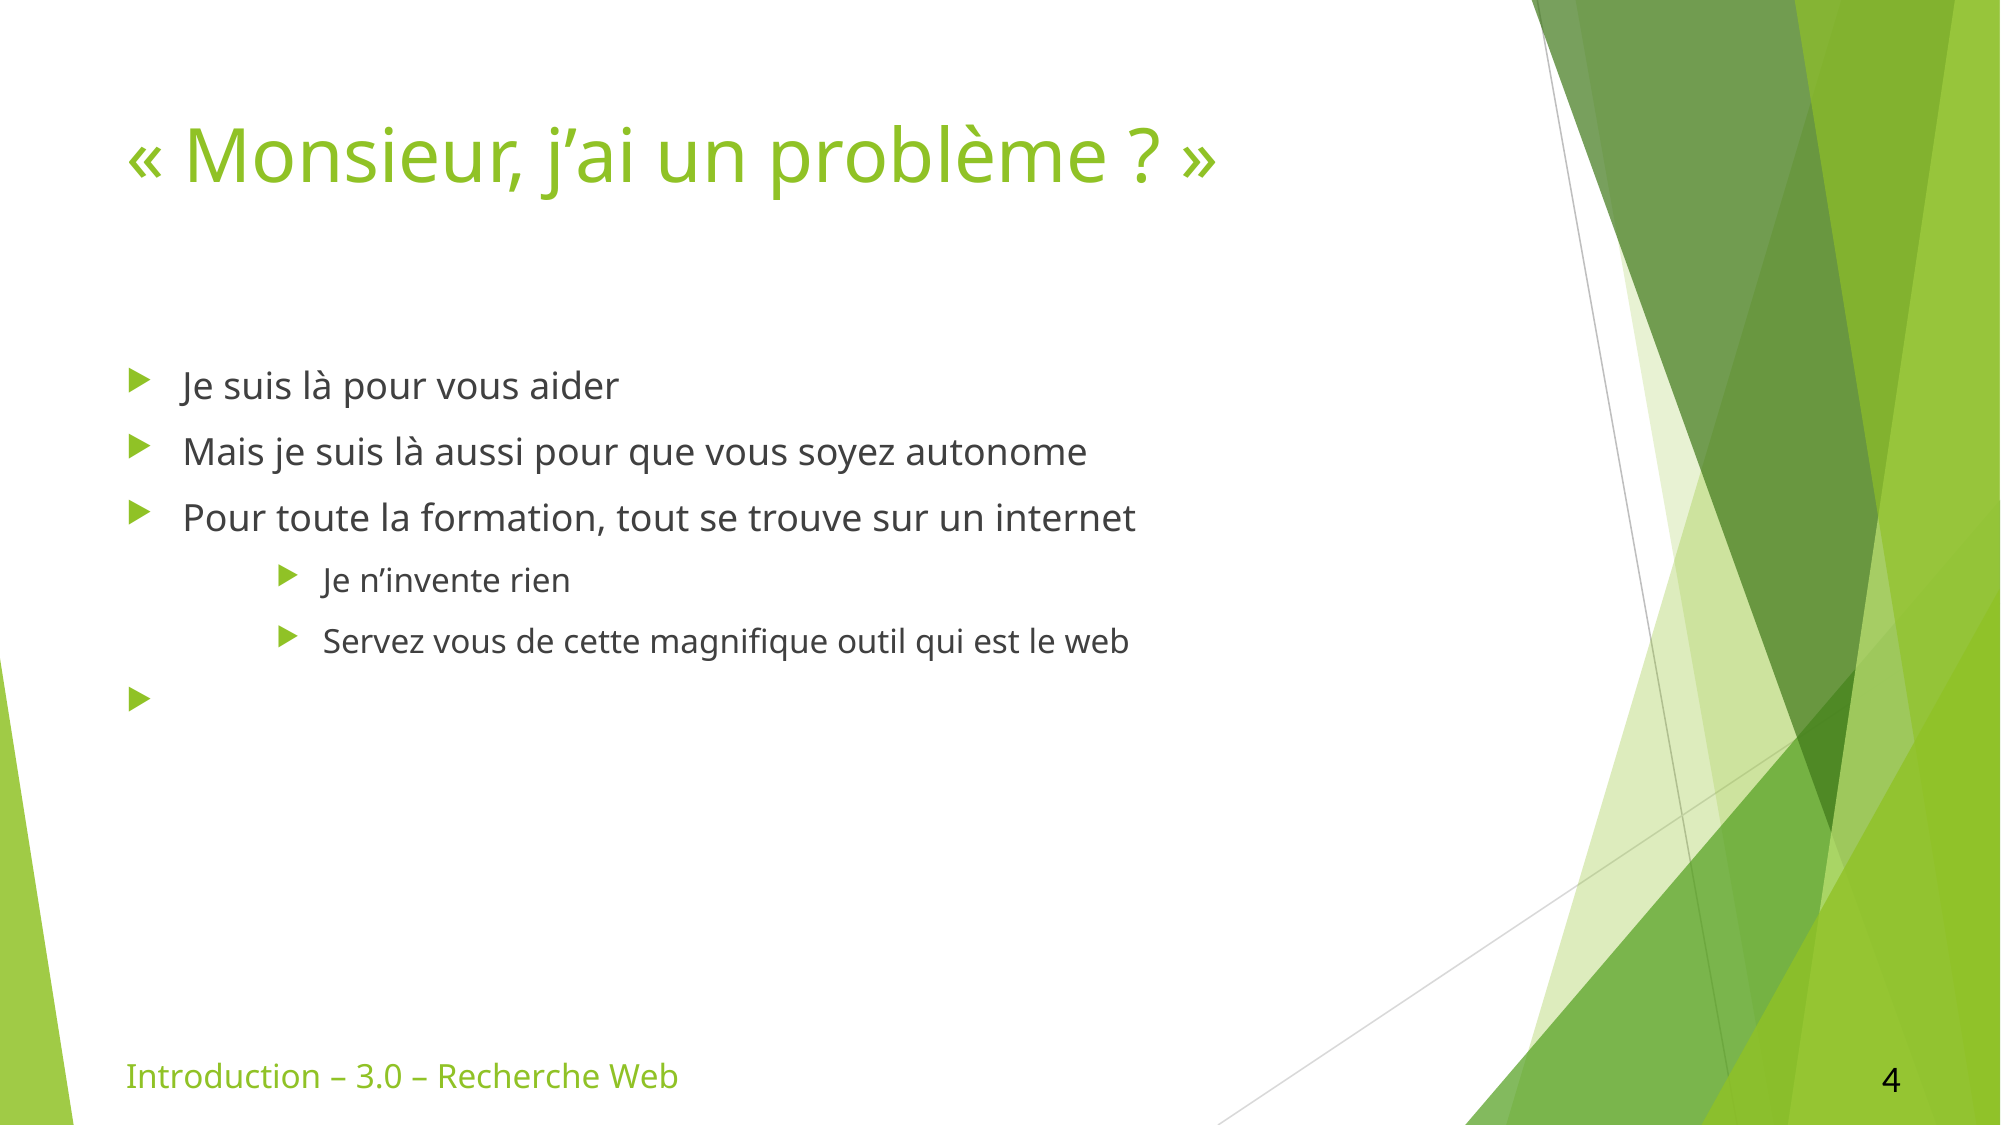

# « Monsieur, j’ai un problème ? »
Je suis là pour vous aider
Mais je suis là aussi pour que vous soyez autonome
Pour toute la formation, tout se trouve sur un internet
Je n’invente rien
Servez vous de cette magnifique outil qui est le web
Introduction – 3.0 – Recherche Web